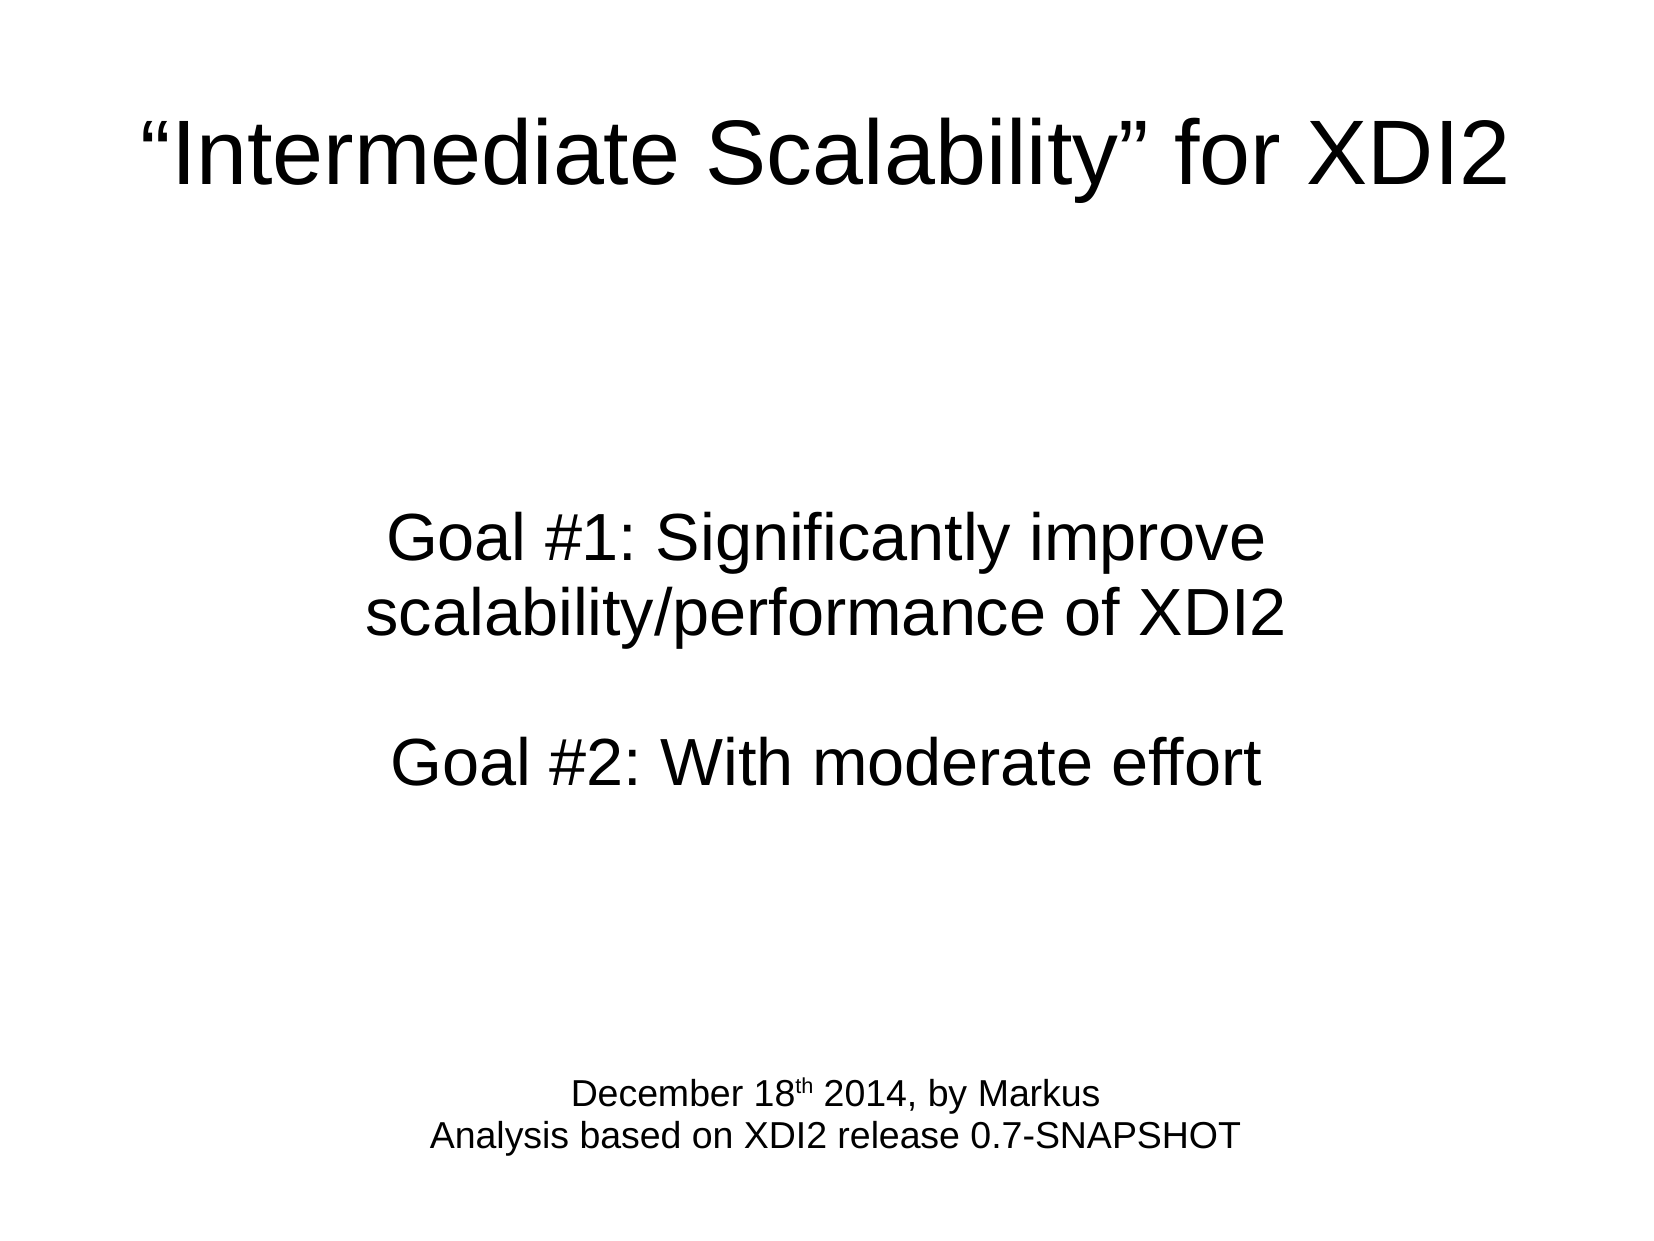

# “Intermediate Scalability” for XDI2
Goal #1: Significantly improve scalability/performance of XDI2
Goal #2: With moderate effort
December 18th 2014, by Markus
Analysis based on XDI2 release 0.7-SNAPSHOT